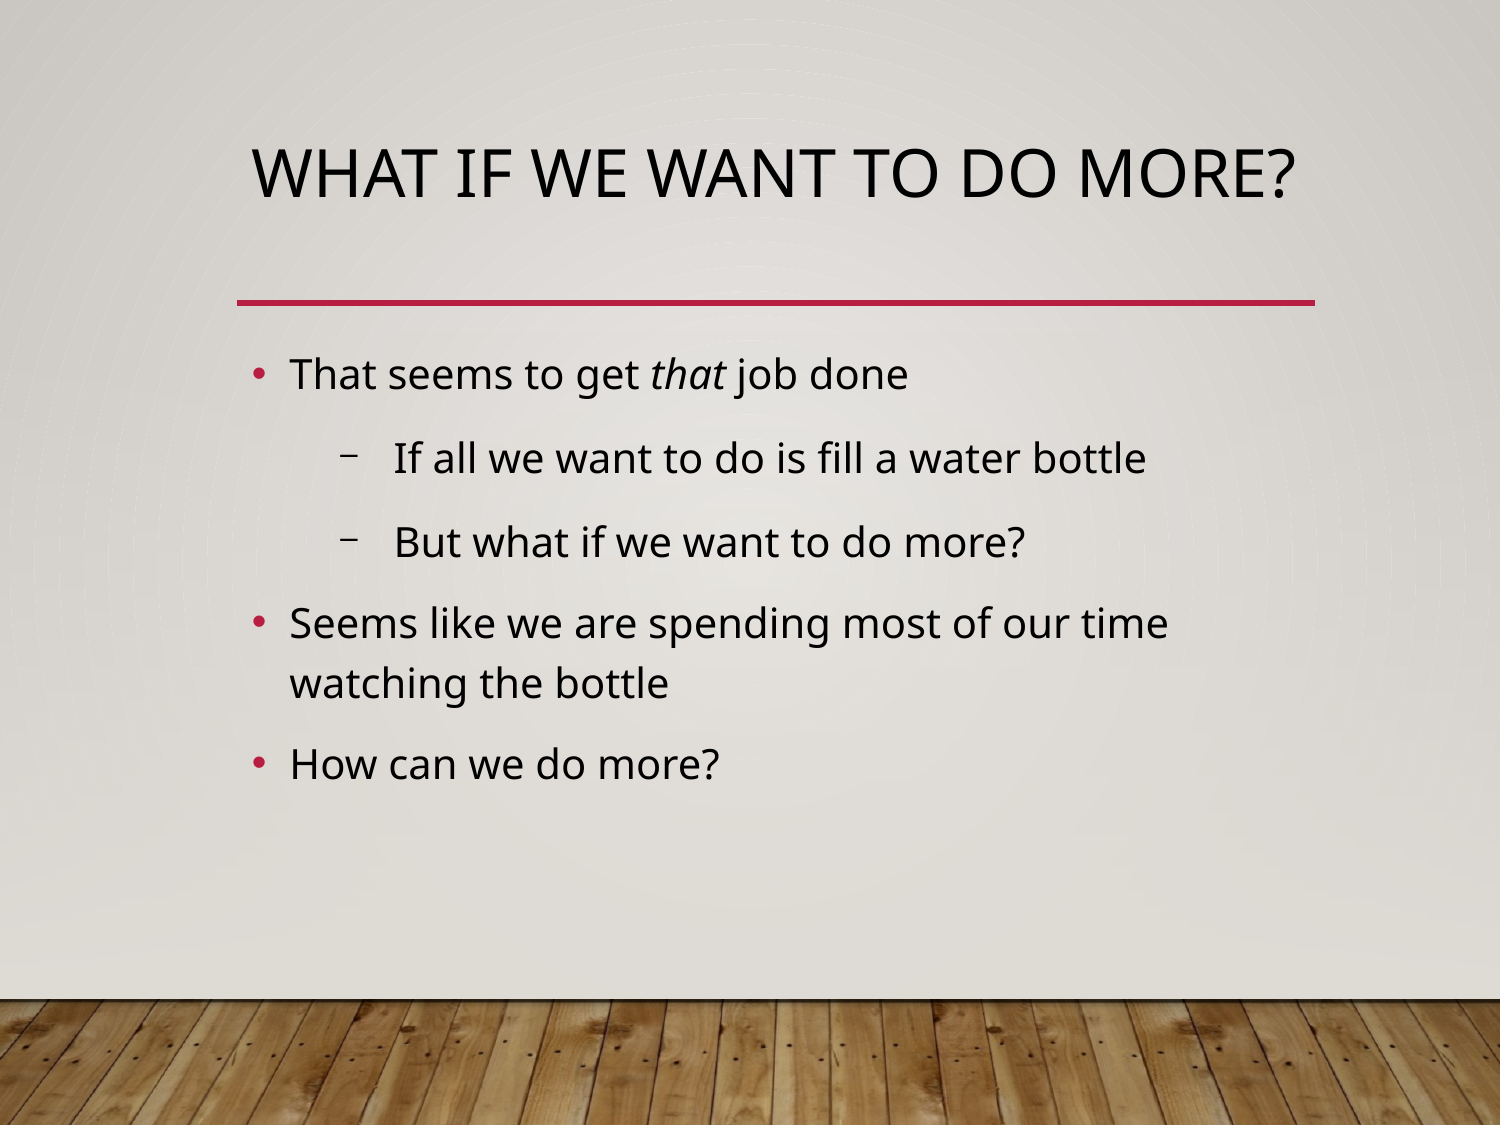

# What if we Want to do more?
That seems to get that job done
If all we want to do is fill a water bottle
But what if we want to do more?
Seems like we are spending most of our time watching the bottle
How can we do more?